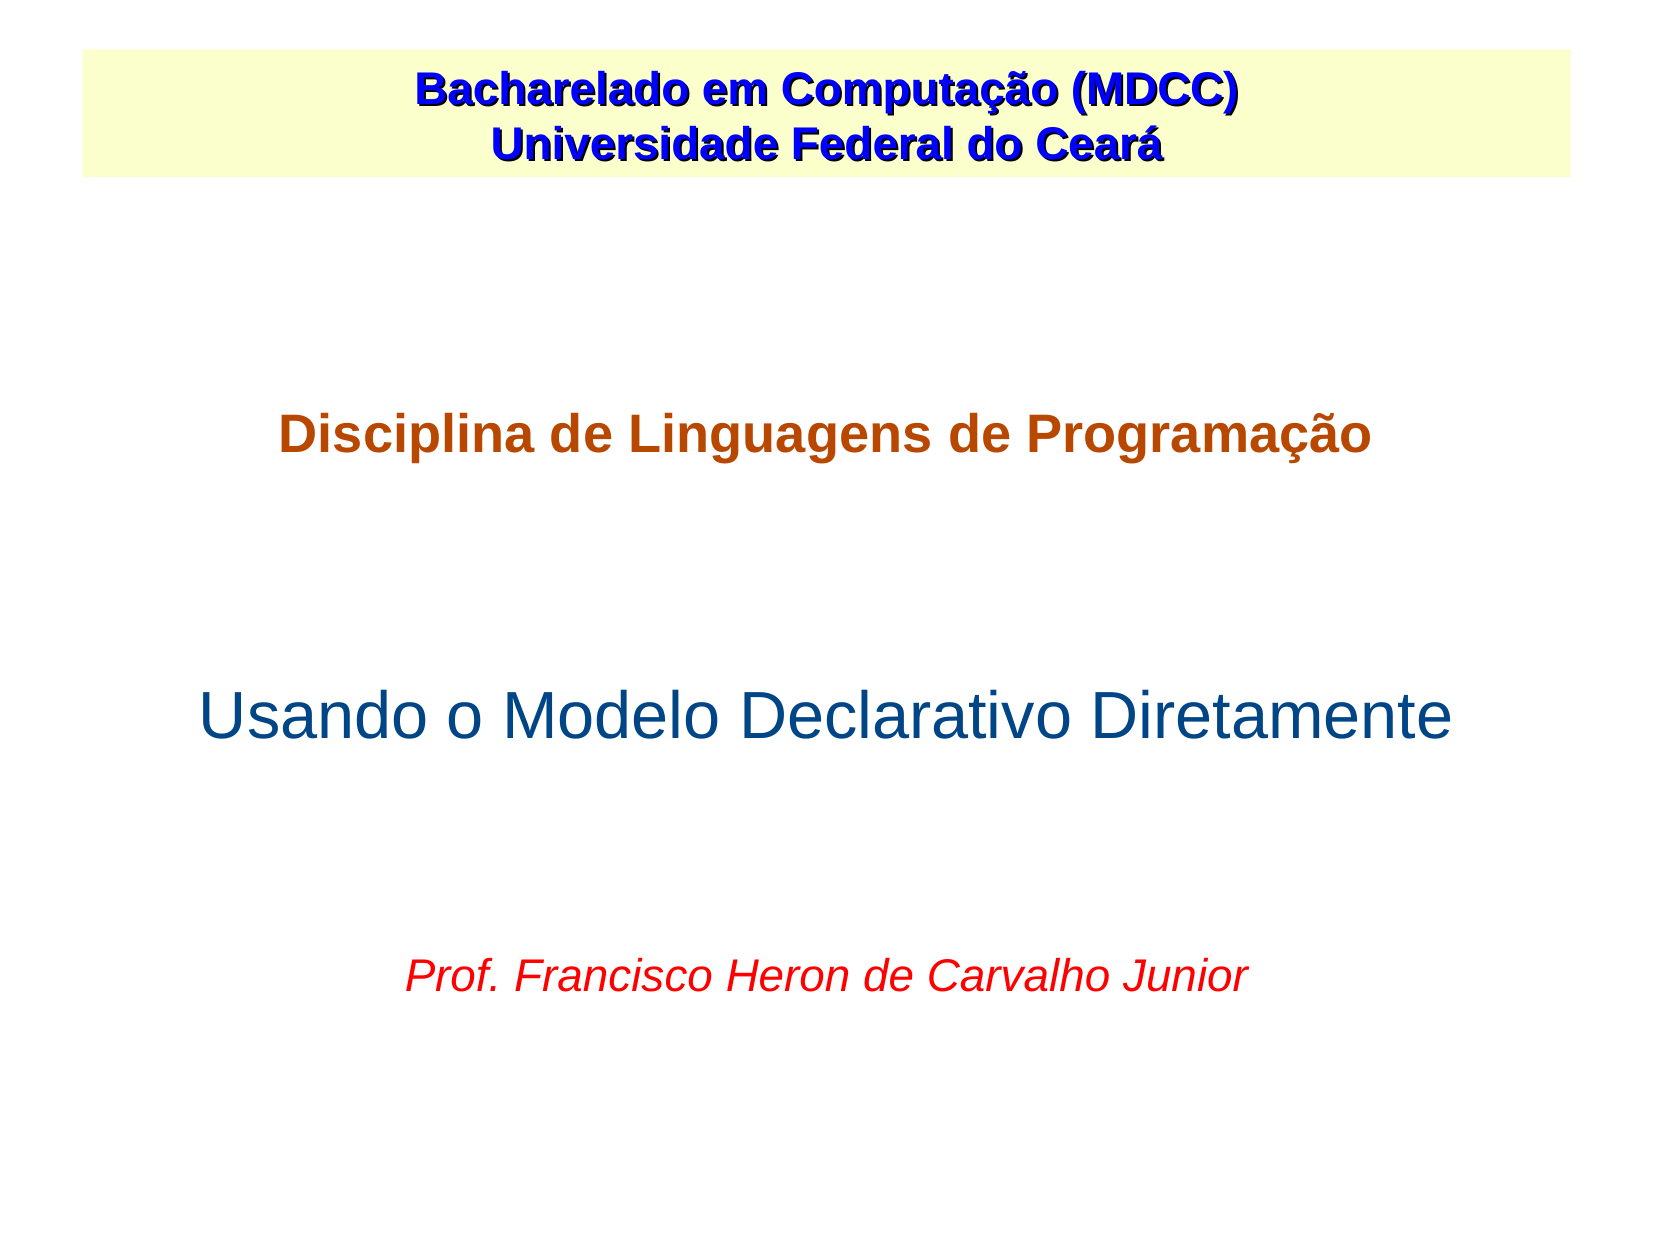

# Bacharelado em Computação (MDCC) Universidade Federal do Ceará
Disciplina de Linguagens de Programação
Usando o Modelo Declarativo Diretamente
Prof. Francisco Heron de Carvalho Junior